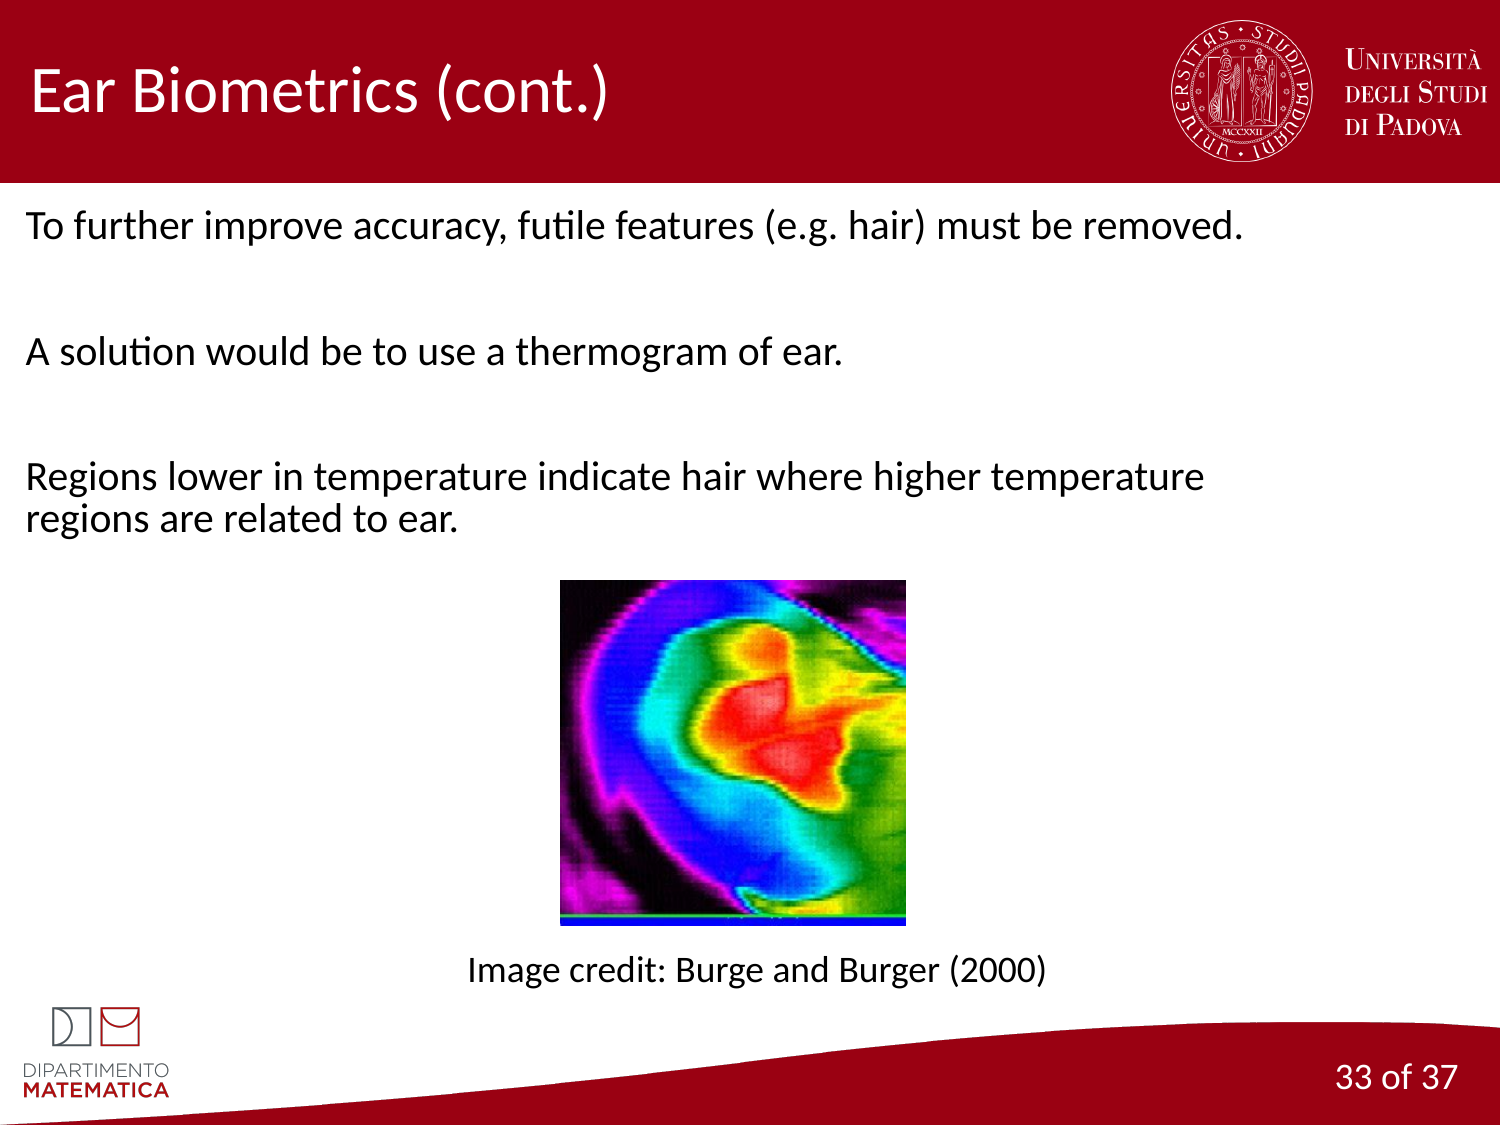

# Ear Biometrics (cont.)
To further improve accuracy, futile features (e.g. hair) must be removed.
A solution would be to use a thermogram of ear.
Regions lower in temperature indicate hair where higher temperature
regions are related to ear.
Image credit: Burge and Burger (2000)
33 of 37